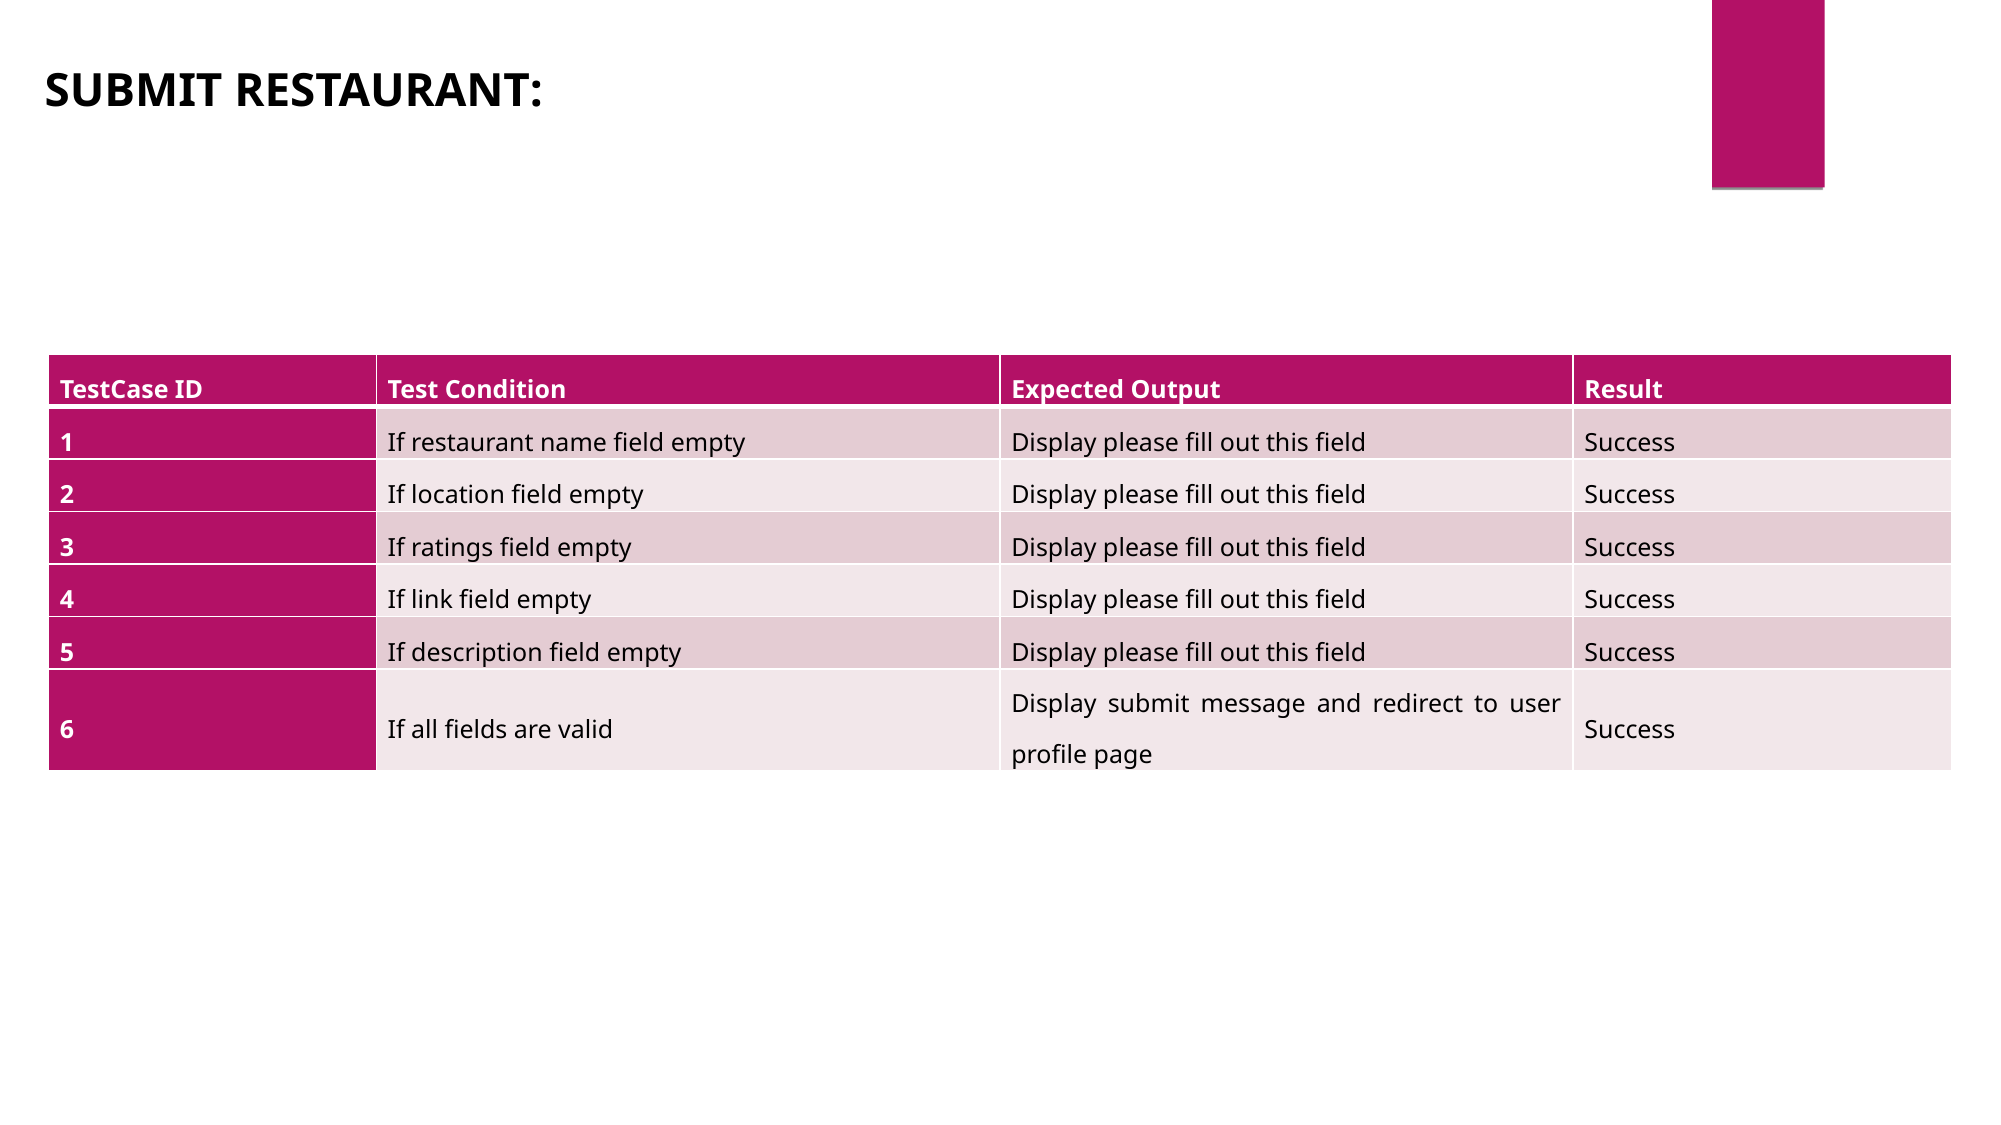

# SUBMIT RESTAURANT:
| TestCase ID | Test Condition | Expected Output | Result |
| --- | --- | --- | --- |
| 1 | If restaurant name field empty | Display please fill out this field | Success |
| 2 | If location field empty | Display please fill out this field | Success |
| 3 | If ratings field empty | Display please fill out this field | Success |
| 4 | If link field empty | Display please fill out this field | Success |
| 5 | If description field empty | Display please fill out this field | Success |
| 6 | If all fields are valid | Display submit message and redirect to user profile page | Success |